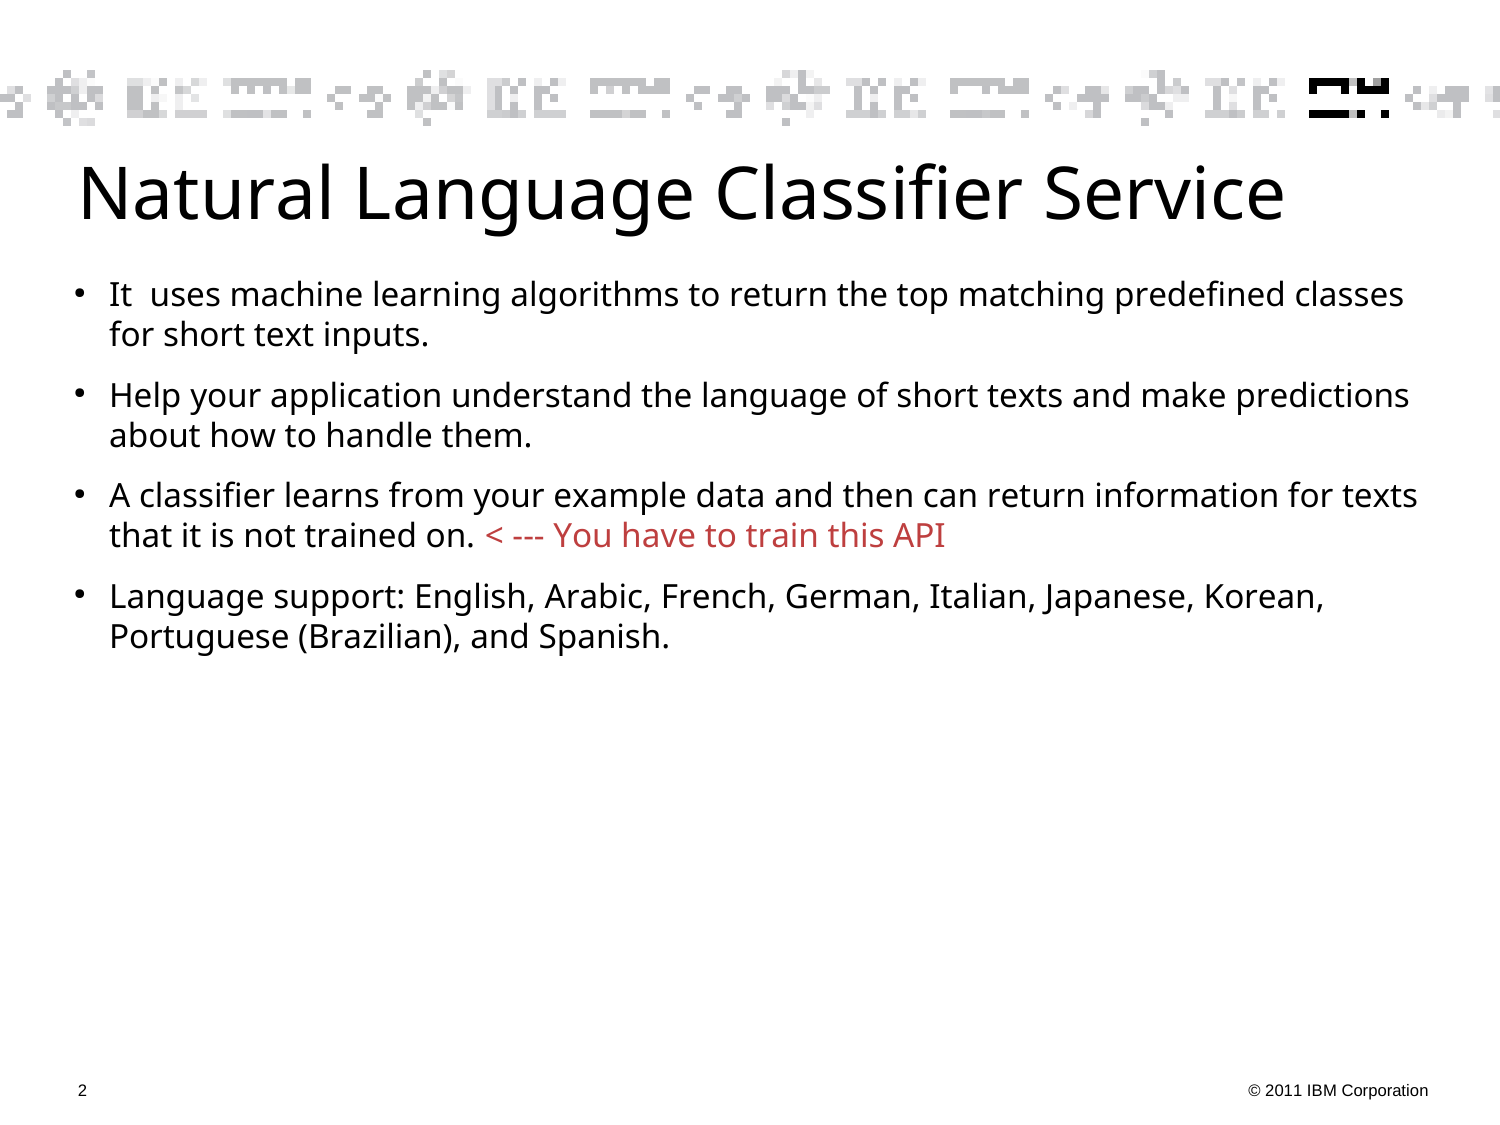

# Natural Language Classifier Service
It uses machine learning algorithms to return the top matching predefined classes for short text inputs.
Help your application understand the language of short texts and make predictions about how to handle them.
A classifier learns from your example data and then can return information for texts that it is not trained on. < --- You have to train this API
Language support: English, Arabic, French, German, Italian, Japanese, Korean, Portuguese (Brazilian), and Spanish.
2